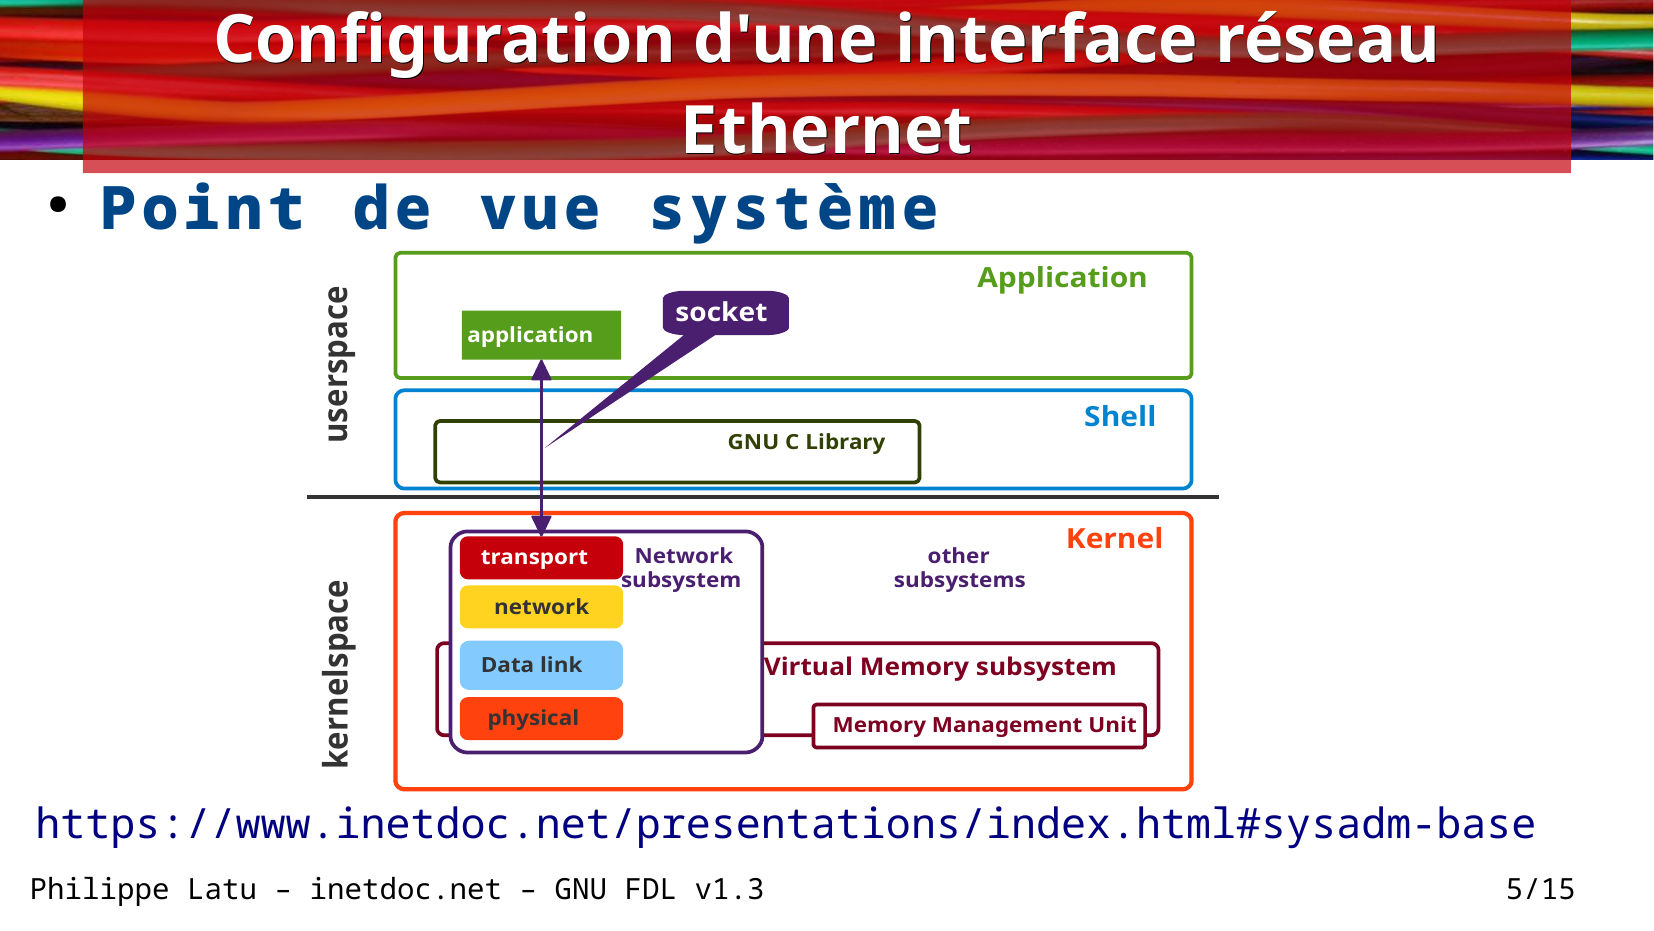

Configuration d'une interface réseau Ethernet
# Point de vue système
https://www.inetdoc.net/presentations/index.html#sysadm-base
Philippe Latu – inetdoc.net – GNU FDL v1.3											5/15